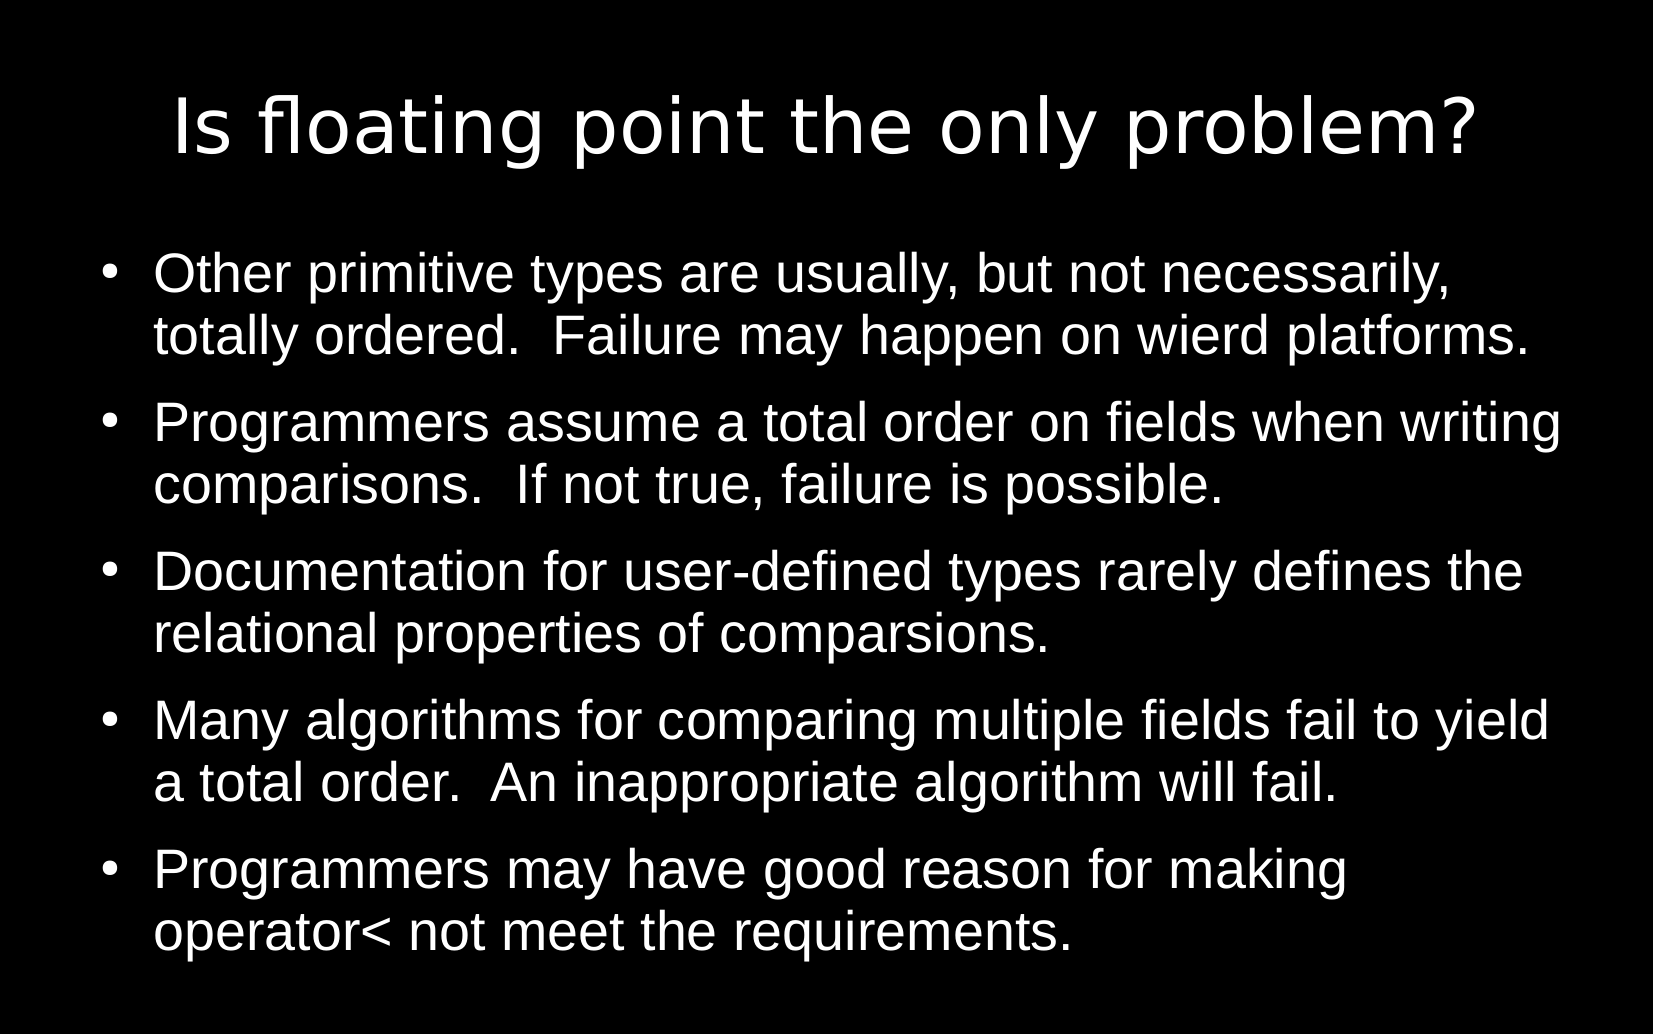

# Is floating point the only problem?
Other primitive types are usually, but not necessarily, totally ordered. Failure may happen on wierd platforms.
Programmers assume a total order on fields when writing comparisons. If not true, failure is possible.
Documentation for user-defined types rarely defines the relational properties of comparsions.
Many algorithms for comparing multiple fields fail to yield a total order. An inappropriate algorithm will fail.
Programmers may have good reason for making operator< not meet the requirements.